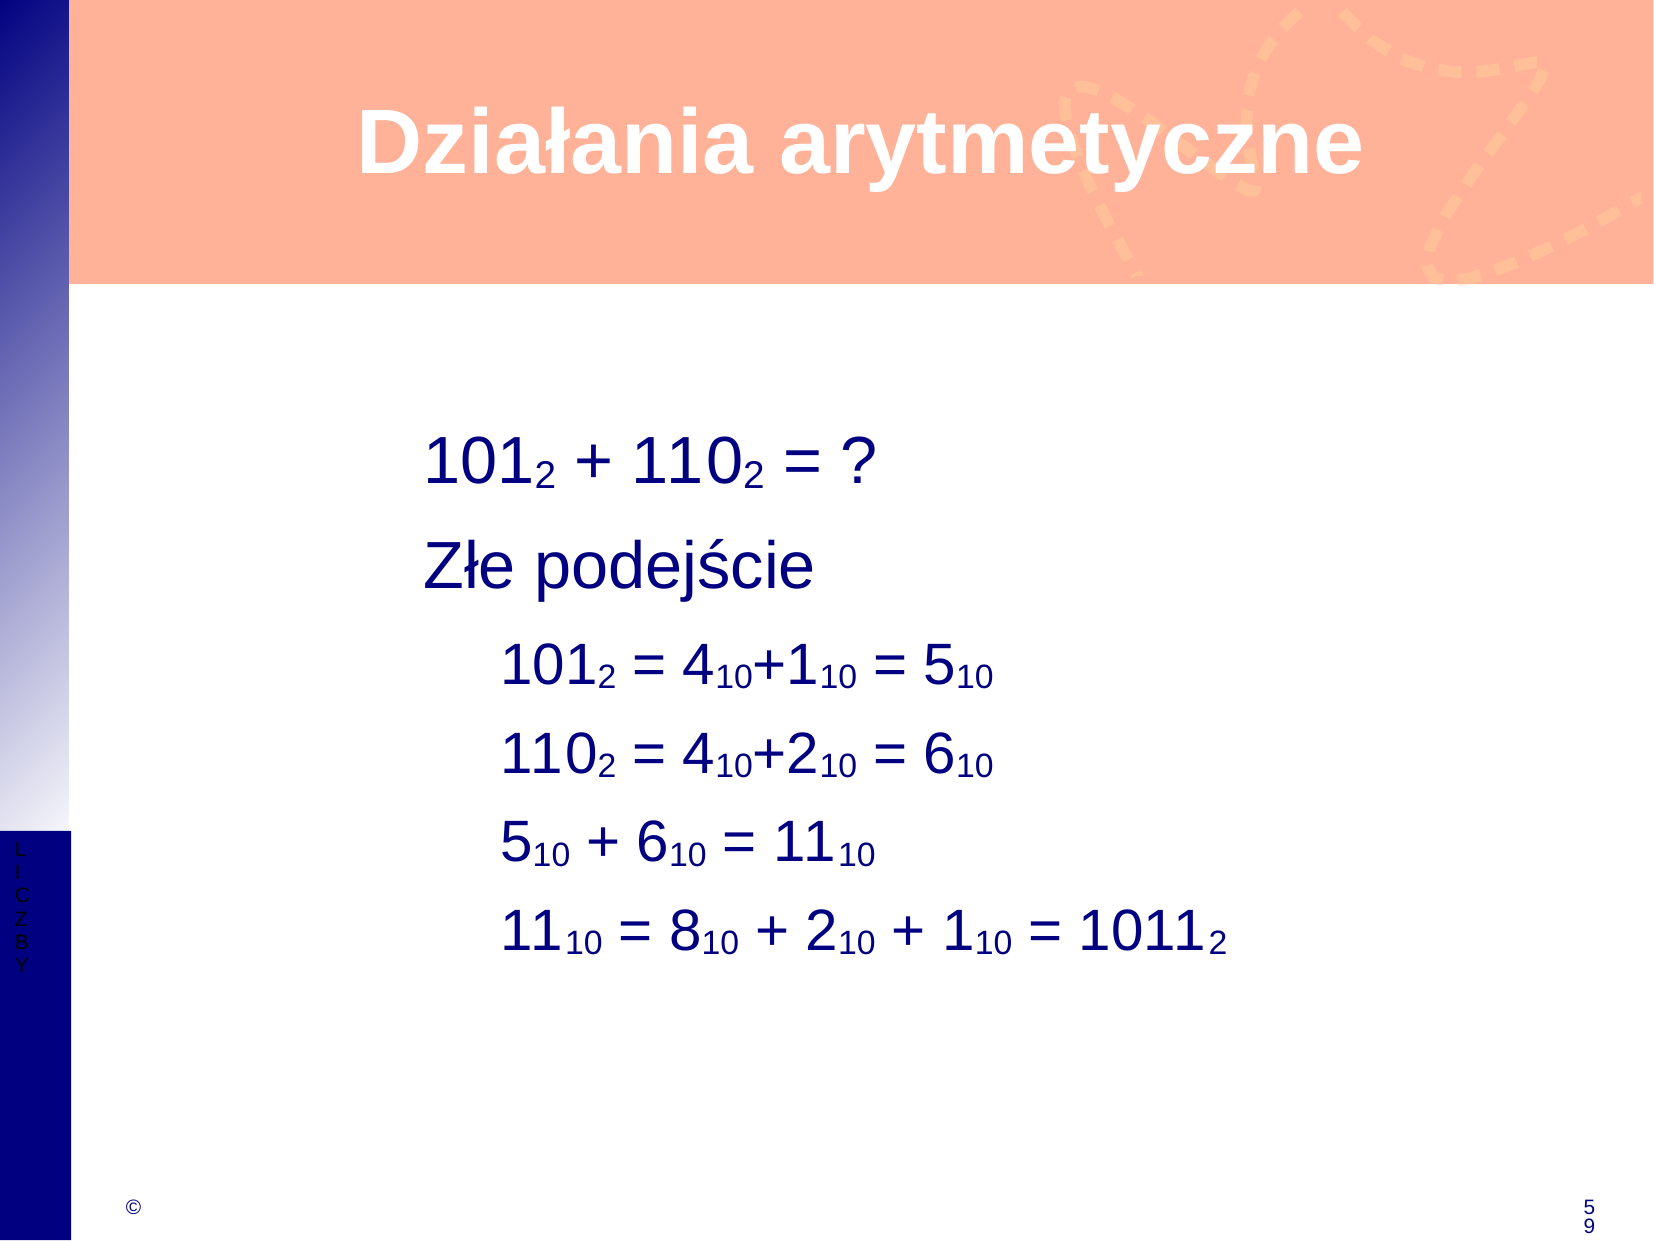

Działania arytmetyczne
# 1012 + 1102 = ?
Złe podejście
1012 = 410+110 = 510
1102 = 410+210 = 610
510 + 610 = 1110
1110 = 810 + 210 + 110 = 10112
L
I
C
Z
B
Y